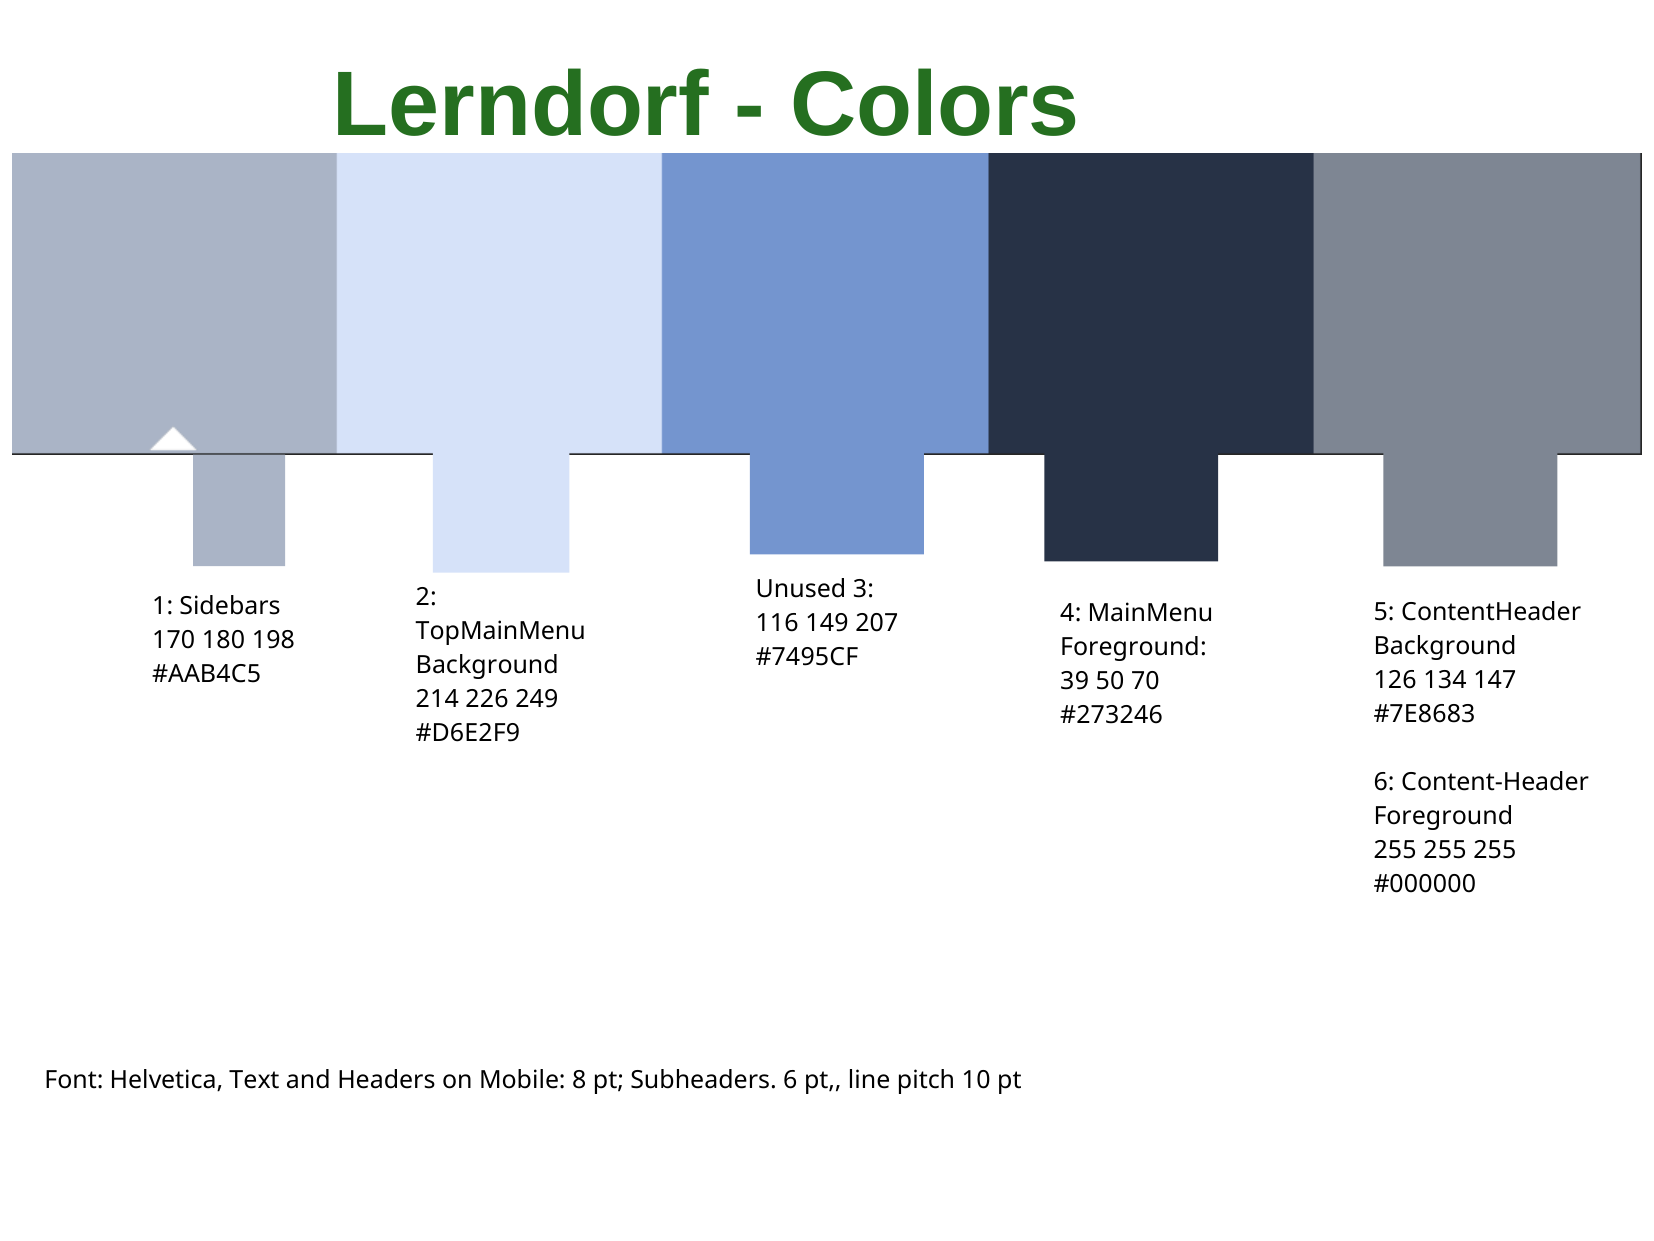

# Lerndorf - Colors
Unused 3:
116 149 207
#7495CF
2: TopMainMenu
Background
214 226 249
#D6E2F9
1: Sidebars
170 180 198
#AAB4C5
5: ContentHeader
Background
126 134 147
#7E8683
6: Content-Header
Foreground
255 255 255
#000000
4: MainMenu
Foreground:
39 50 70
#273246
Font: Helvetica, Text and Headers on Mobile: 8 pt; Subheaders. 6 pt,, line pitch 10 pt